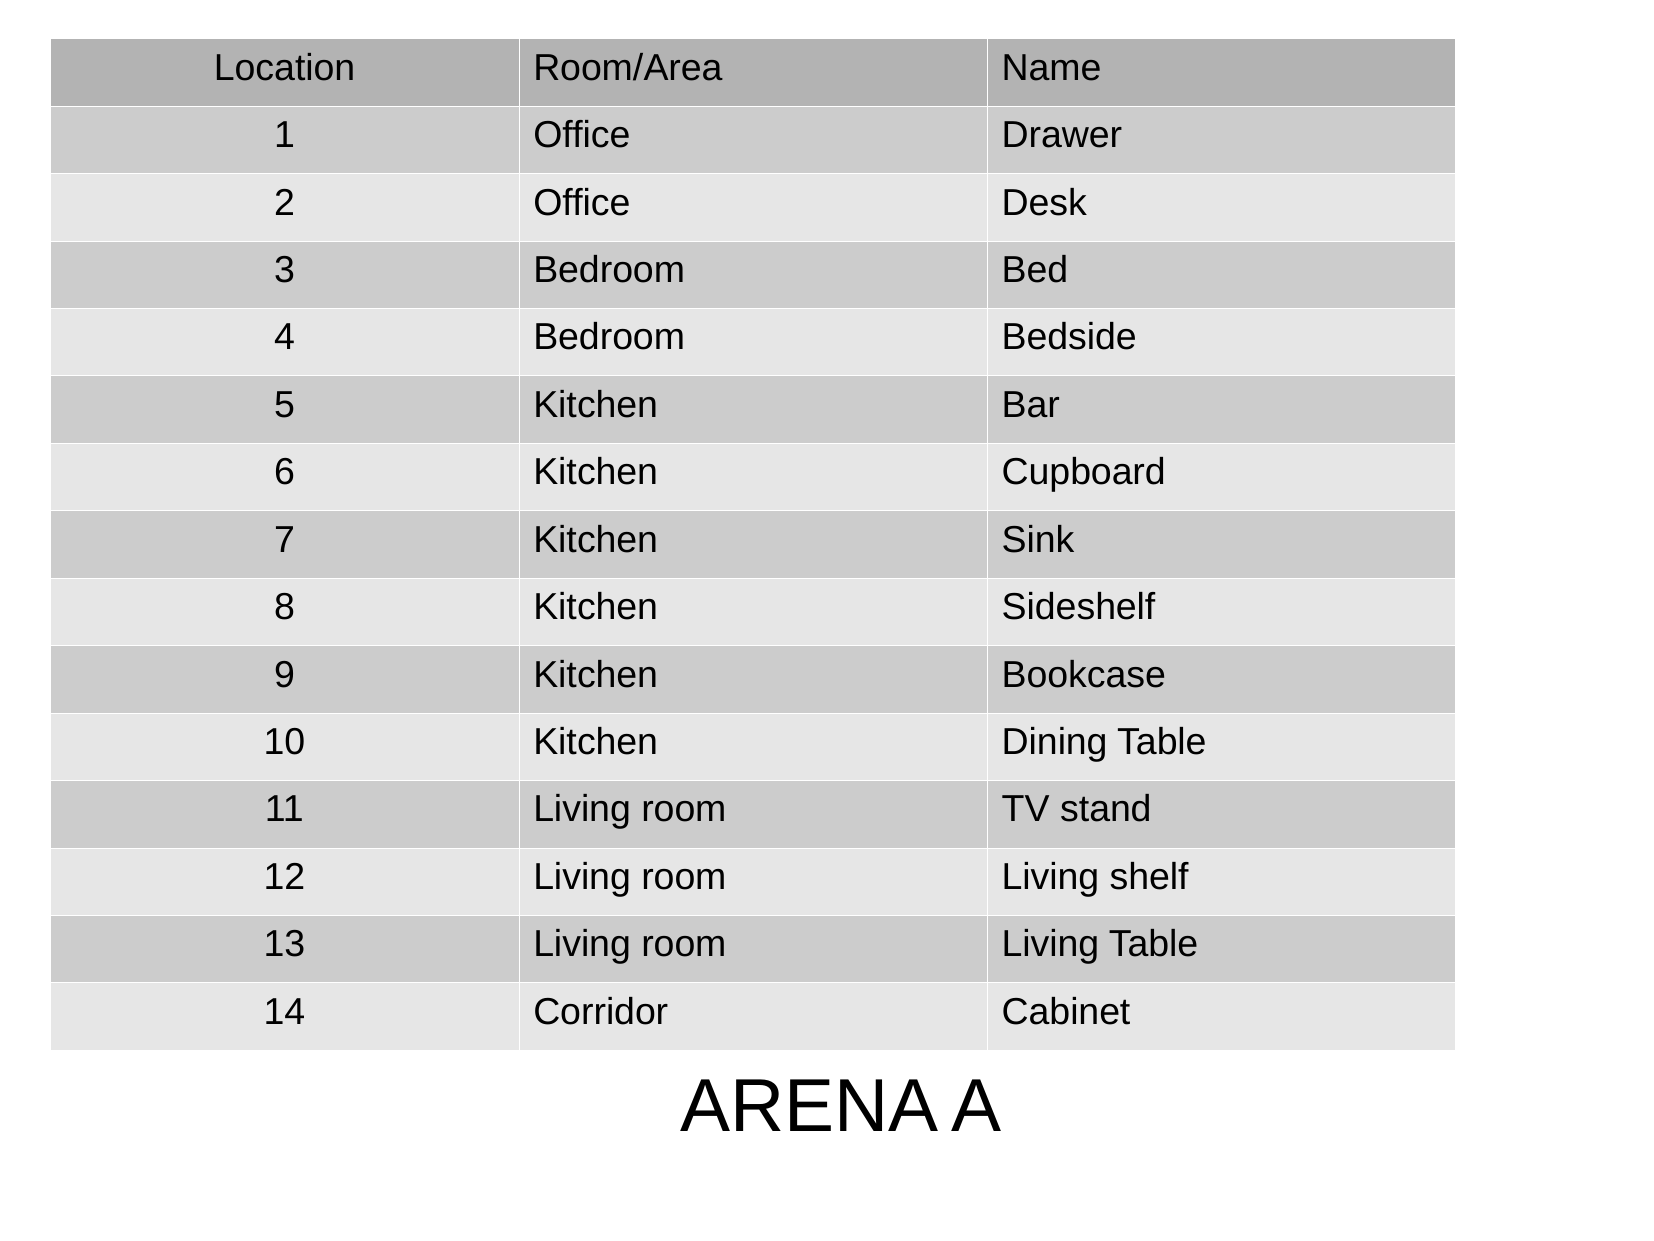

| Location | Room/Area | Name |
| --- | --- | --- |
| 1 | Office | Drawer |
| 2 | Office | Desk |
| 3 | Bedroom | Bed |
| 4 | Bedroom | Bedside |
| 5 | Kitchen | Bar |
| 6 | Kitchen | Cupboard |
| 7 | Kitchen | Sink |
| 8 | Kitchen | Sideshelf |
| 9 | Kitchen | Bookcase |
| 10 | Kitchen | Dining Table |
| 11 | Living room | TV stand |
| 12 | Living room | Living shelf |
| 13 | Living room | Living Table |
| 14 | Corridor | Cabinet |
ARENA A